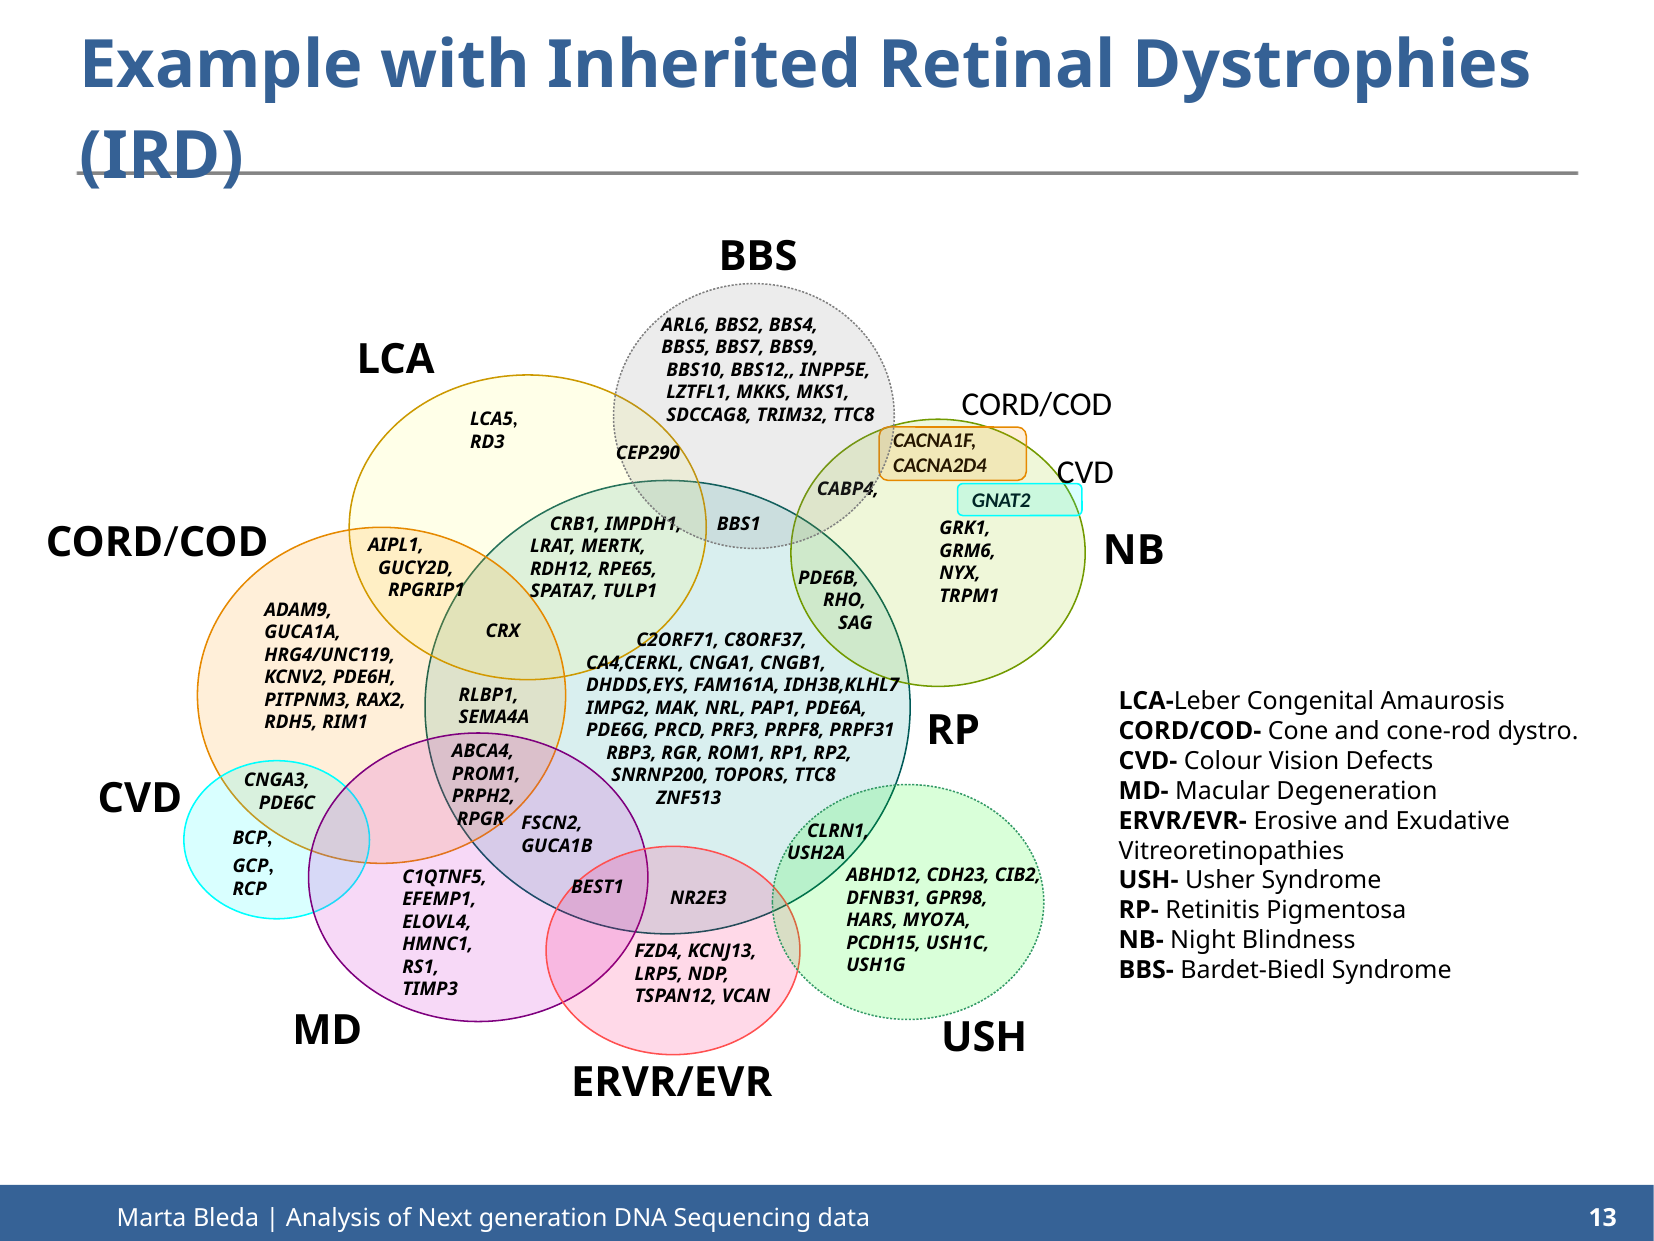

# Example with Inherited Retinal Dystrophies (IRD)
BBS
ARL6, BBS2, BBS4,
BBS5, BBS7, BBS9,
 BBS10, BBS12,, INPP5E,
 LZTFL1, MKKS, MKS1,
 SDCCAG8, TRIM32, TTC8
LCA
CORD/COD
LCA5,
RD3
CACNA1F,
CACNA2D4
CEP290
CVD
CABP4,
GNAT2
 CRB1, IMPDH1,
LRAT, MERTK,
RDH12, RPE65,
SPATA7, TULP1
BBS1
CORD/COD
GRK1,
GRM6,
NYX,
TRPM1
NB
AIPL1,
 GUCY2D,
 RPGRIP1
PDE6B,
 RHO,
 SAG
ADAM9,
GUCA1A,
HRG4/UNC119,
KCNV2, PDE6H,
PITPNM3, RAX2,
RDH5, RIM1
CRX
 C2ORF71, C8ORF37,
CA4,CERKL, CNGA1, CNGB1,
DHDDS,EYS, FAM161A, IDH3B,KLHL7
IMPG2, MAK, NRL, PAP1, PDE6A,
PDE6G, PRCD, PRF3, PRPF8, PRPF31
 RBP3, RGR, ROM1, RP1, RP2,
 SNRNP200, TOPORS, TTC8
 ZNF513
RLBP1,
SEMA4A
LCA-Leber Congenital Amaurosis
CORD/COD- Cone and cone-rod dystro.
CVD- Colour Vision Defects
MD- Macular Degeneration
ERVR/EVR- Erosive and Exudative
Vitreoretinopathies
USH- Usher Syndrome
RP- Retinitis Pigmentosa
NB- Night Blindness
BBS- Bardet-Biedl Syndrome
RP
ABCA4,
PROM1,
PRPH2,
 RPGR
CNGA3,
 PDE6C
CVD
FSCN2,
GUCA1B
 CLRN1,
USH2A
BCP,
GCP,
RCP
ABHD12, CDH23, CIB2, DFNB31, GPR98, HARS, MYO7A, PCDH15, USH1C, USH1G
C1QTNF5,
EFEMP1,
ELOVL4,
HMNC1,
RS1,
TIMP3
BEST1
NR2E3
FZD4, KCNJ13,
LRP5, NDP,
TSPAN12, VCAN
MD
USH
ERVR/EVR
Marta Bleda | Analysis of Next generation DNA Sequencing data
13